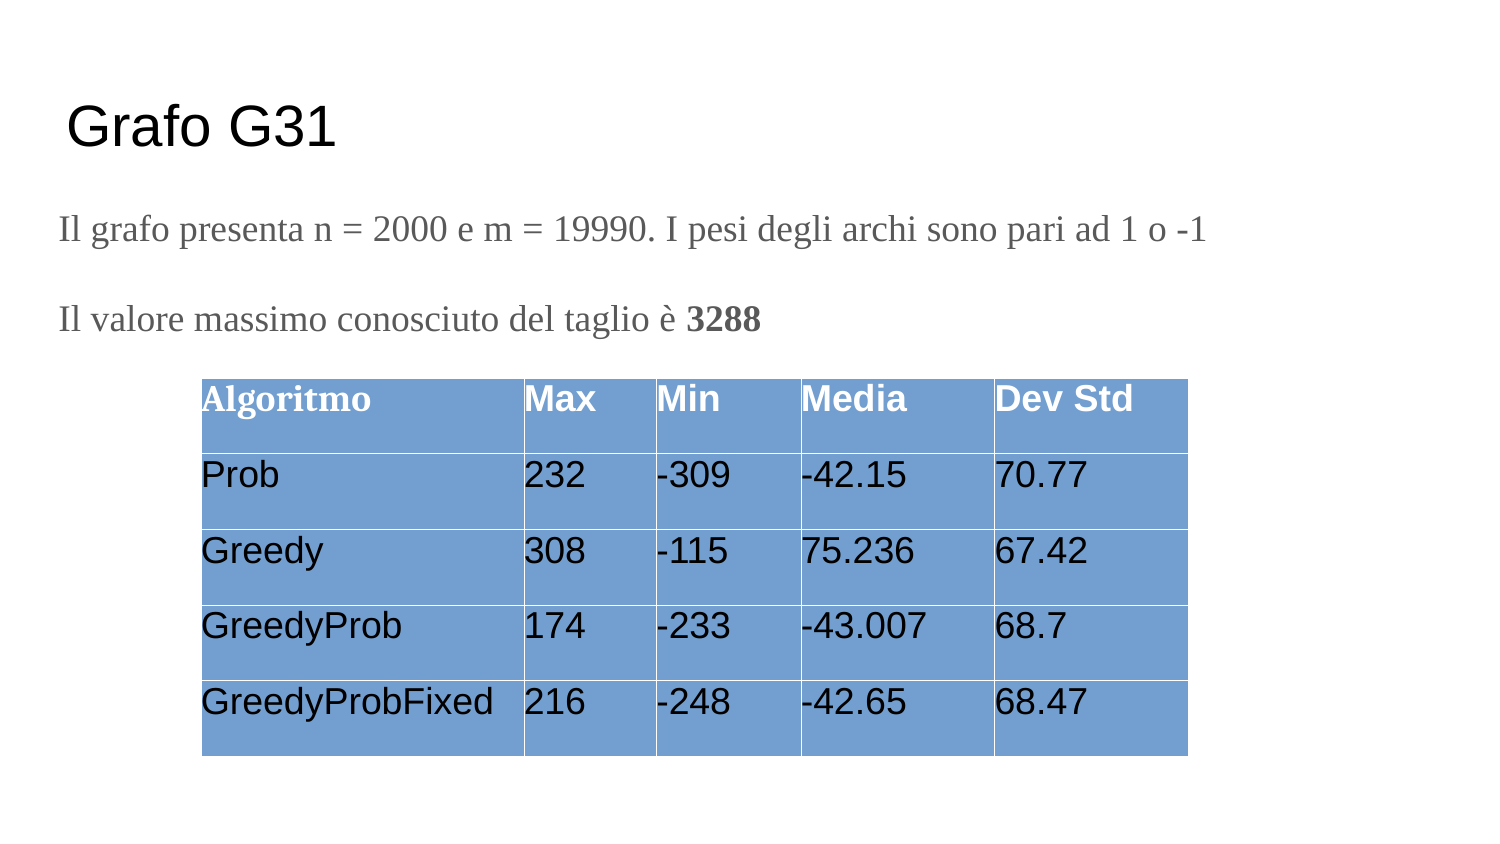

# Grafo G31
Il grafo presenta n = 2000 e m = 19990. I pesi degli archi sono pari ad 1 o -1
Il valore massimo conosciuto del taglio è 3288
| Algoritmo | Max | Min | Media | Dev Std |
| --- | --- | --- | --- | --- |
| Prob | 232 | -309 | -42.15 | 70.77 |
| Greedy | 308 | -115 | 75.236 | 67.42 |
| GreedyProb | 174 | -233 | -43.007 | 68.7 |
| GreedyProbFixed | 216 | -248 | -42.65 | 68.47 |